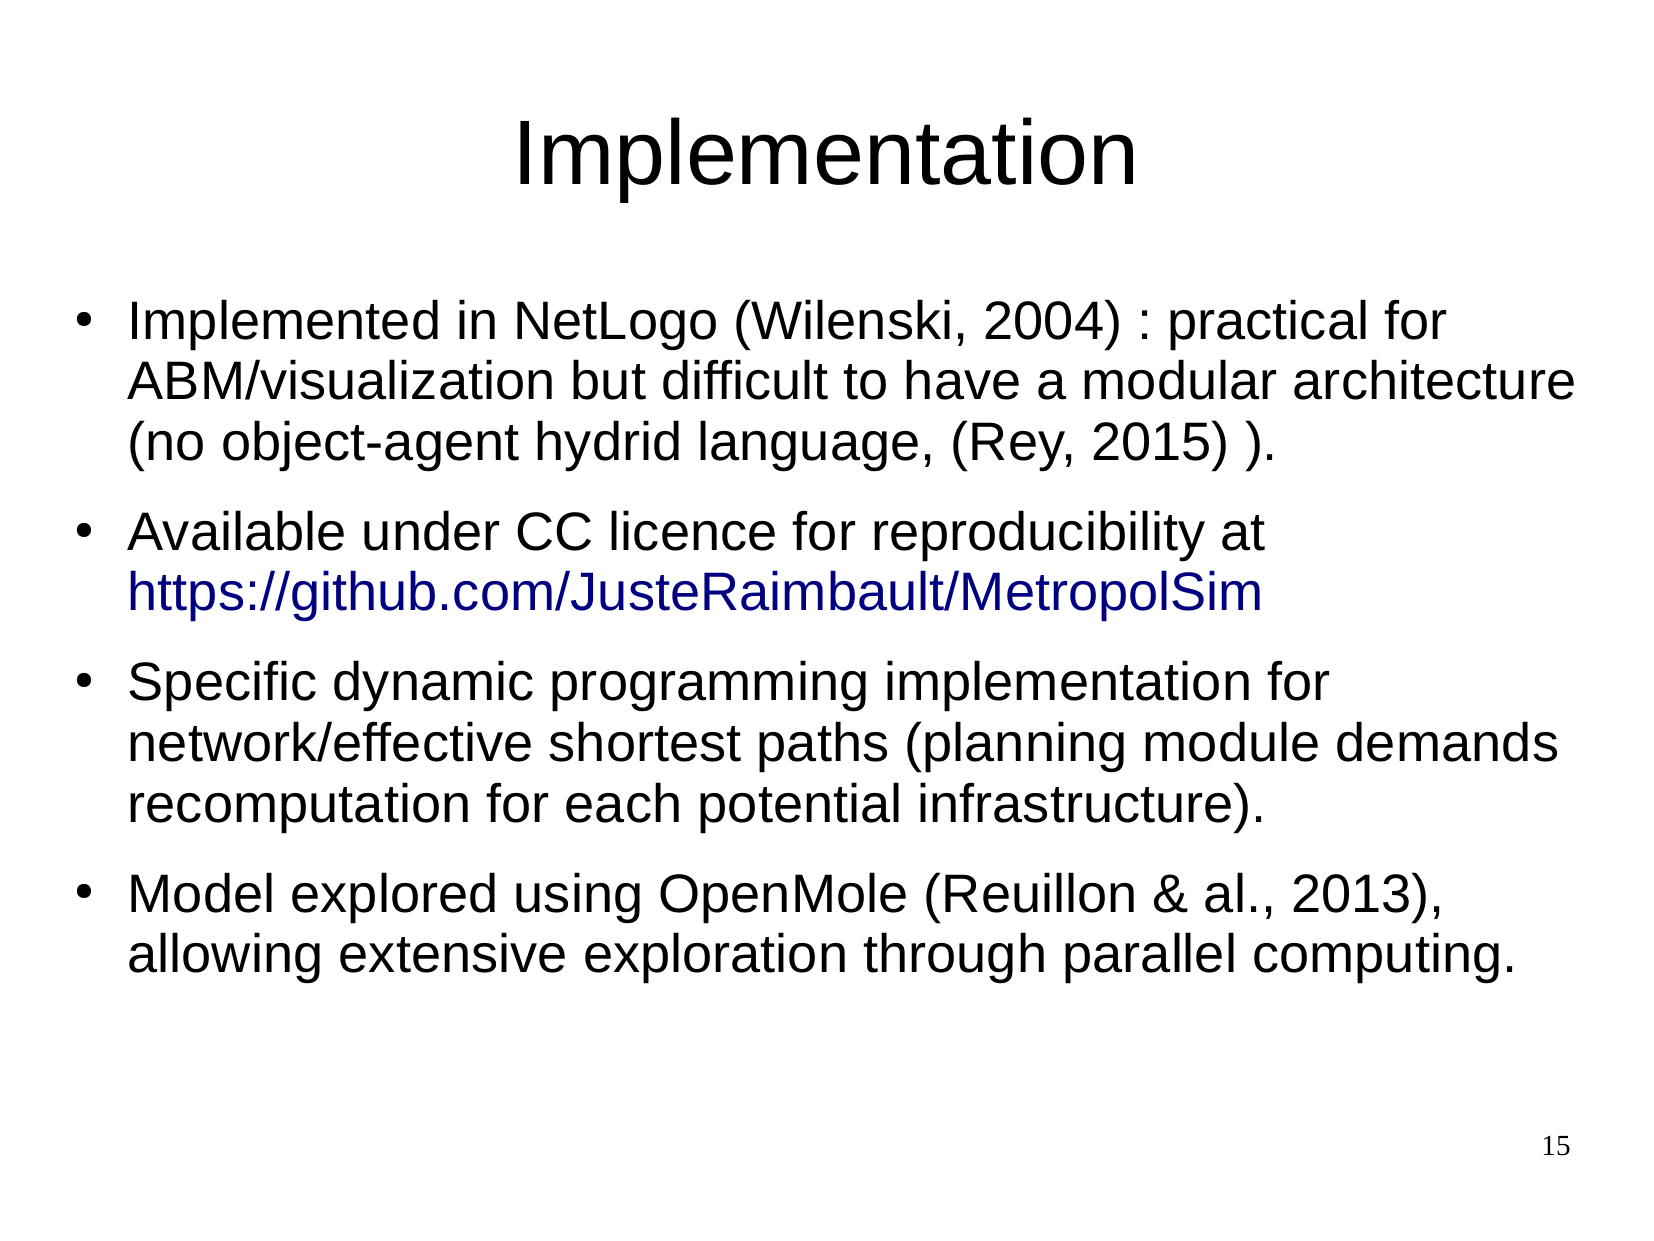

# Implementation
Implemented in NetLogo (Wilenski, 2004) : practical for ABM/visualization but difficult to have a modular architecture (no object-agent hydrid language, (Rey, 2015) ).
Available under CC licence for reproducibility at https://github.com/JusteRaimbault/MetropolSim
Specific dynamic programming implementation for network/effective shortest paths (planning module demands recomputation for each potential infrastructure).
Model explored using OpenMole (Reuillon & al., 2013), allowing extensive exploration through parallel computing.
15